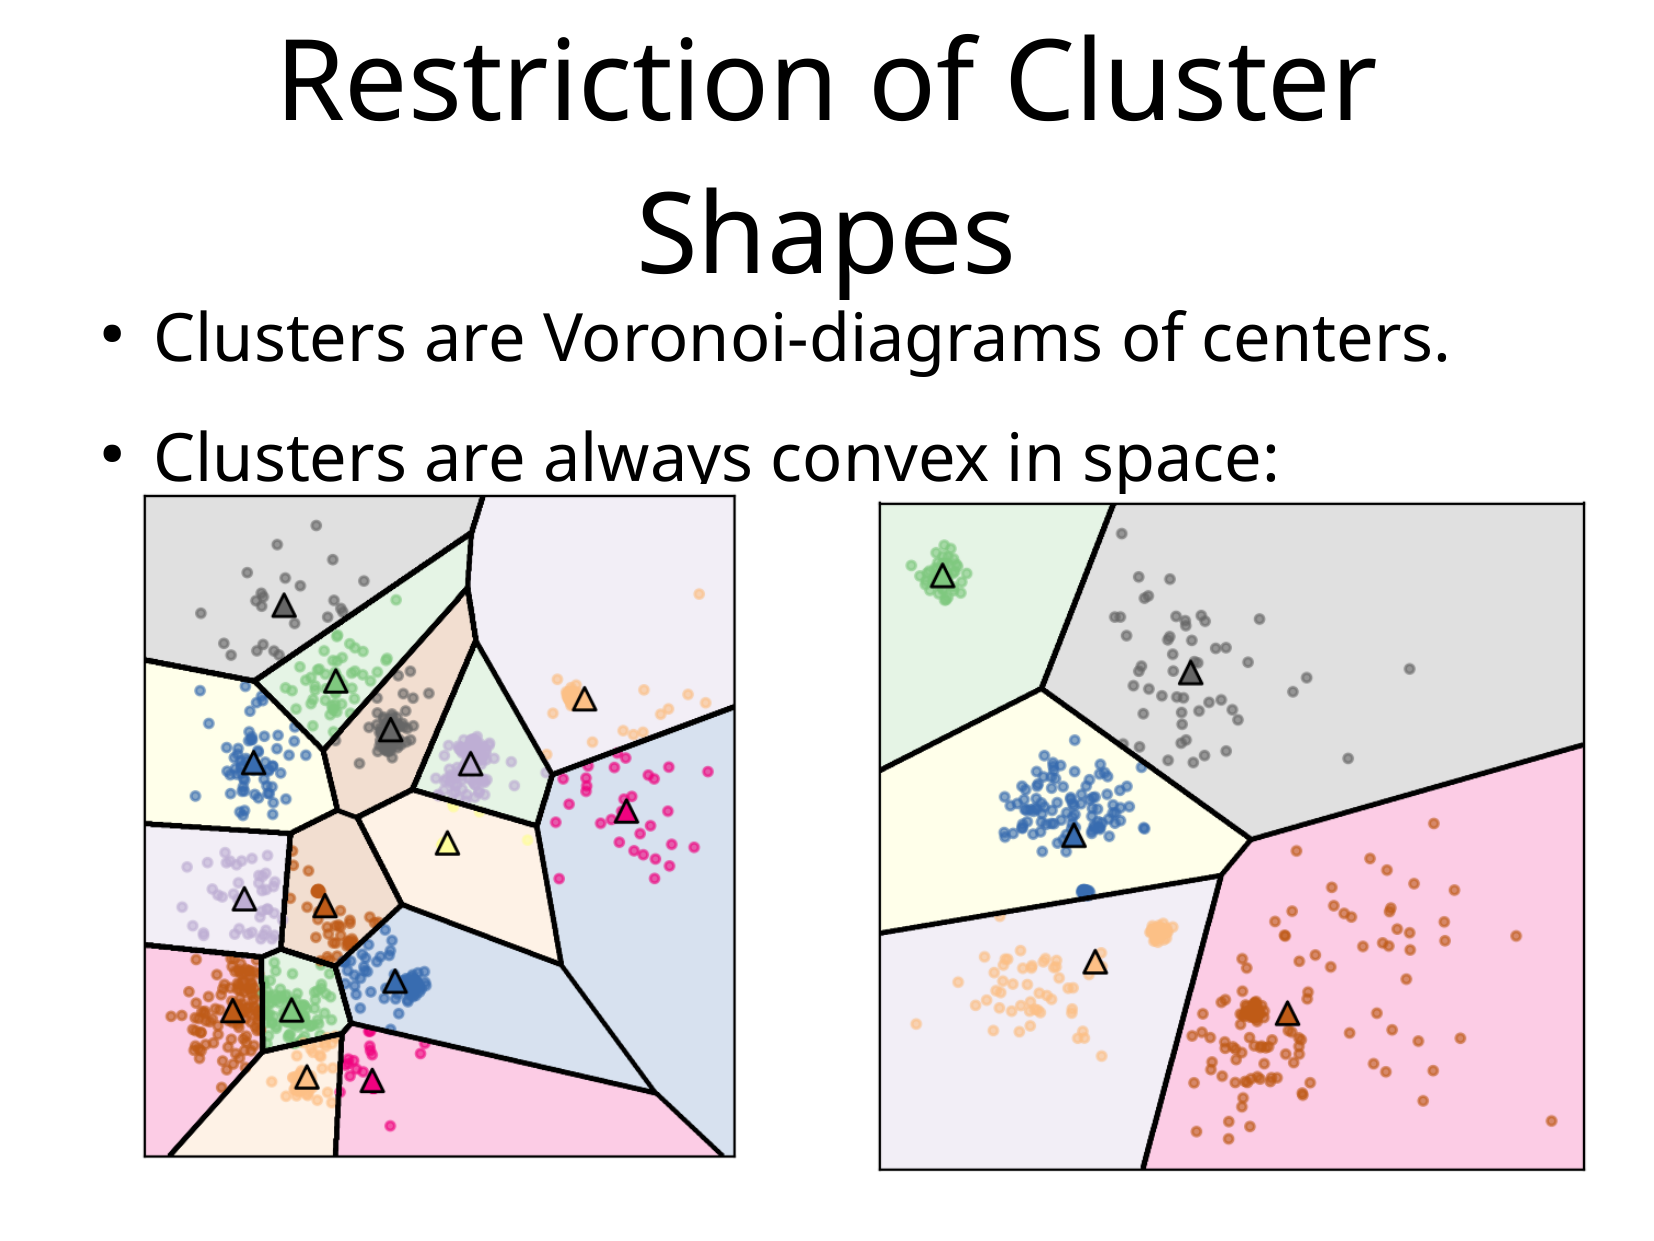

# Restriction of Cluster Shapes
Clusters are Voronoi-diagrams of centers.
Clusters are always convex in space: